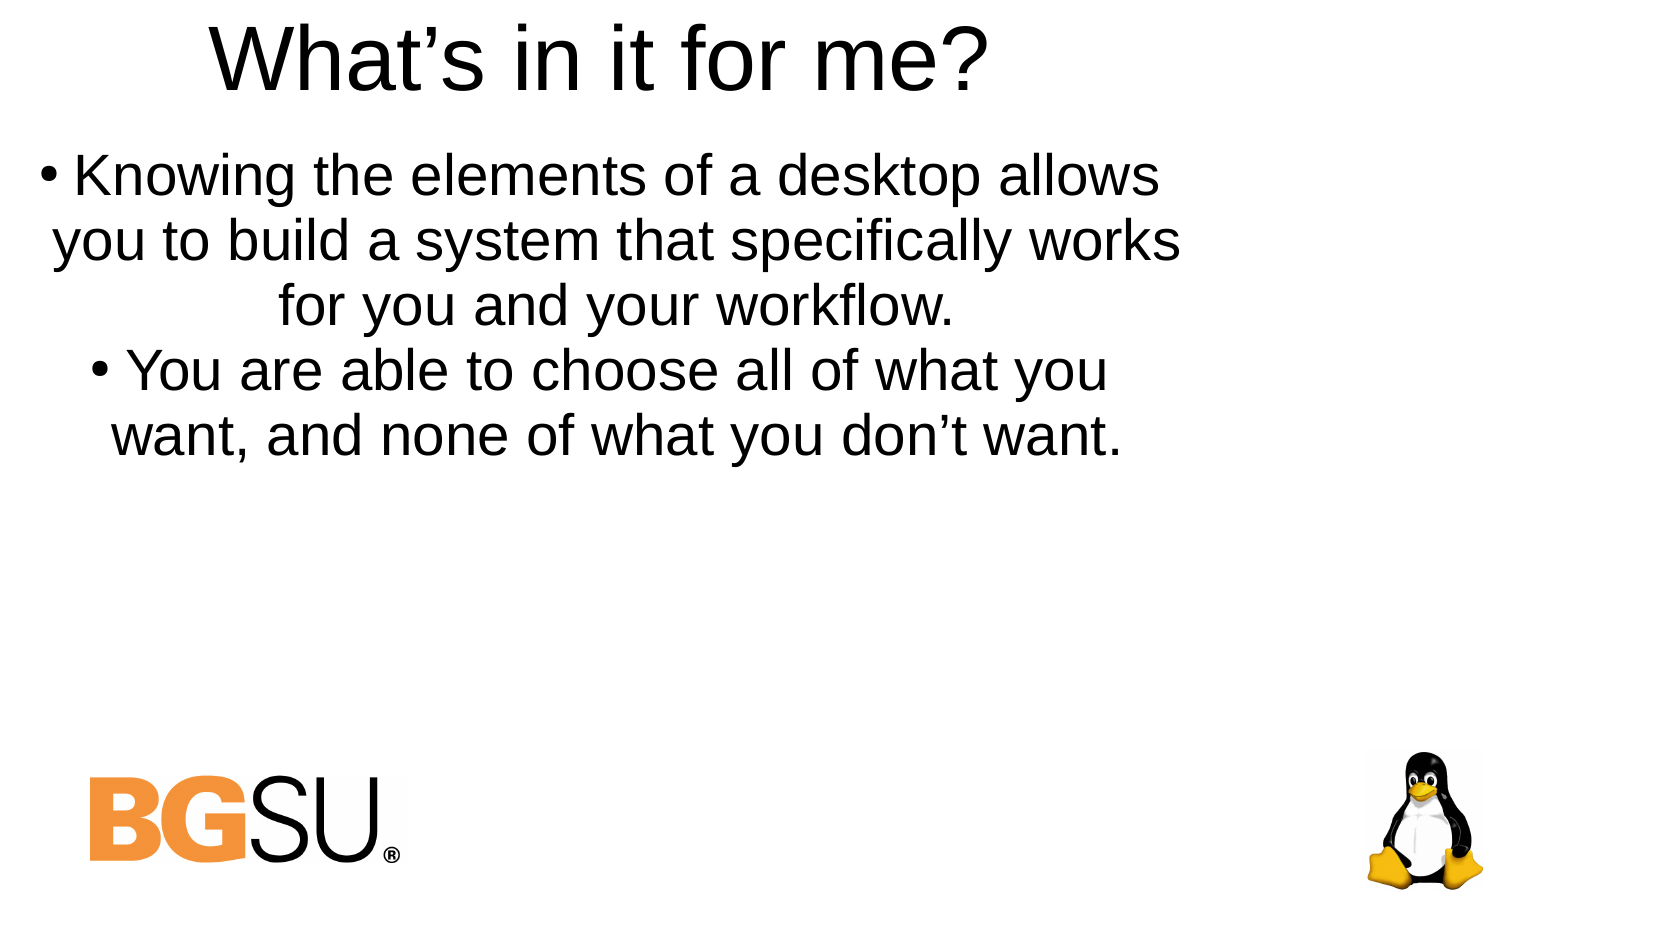

What’s in it for me?
Knowing the elements of a desktop allows you to build a system that specifically works for you and your workflow.
You are able to choose all of what you want, and none of what you don’t want.